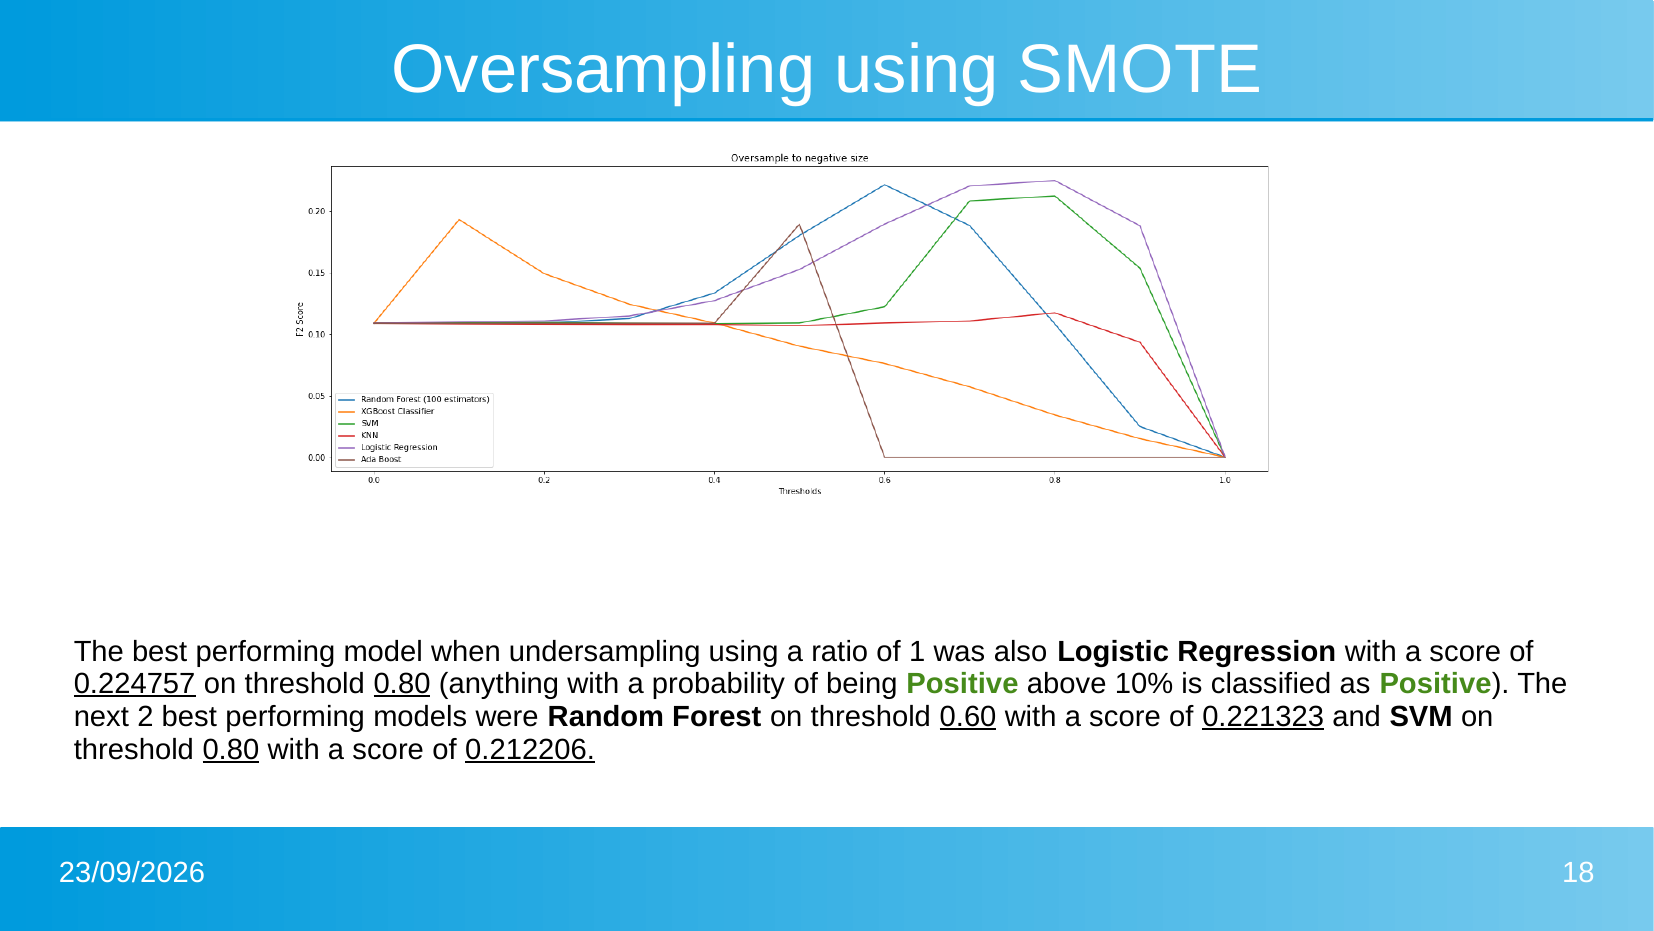

# Oversampling using SMOTE
The best performing model when undersampling using a ratio of 1 was also Logistic Regression with a score of 0.224757 on threshold 0.80 (anything with a probability of being Positive above 10% is classified as Positive). The next 2 best performing models were Random Forest on threshold 0.60 with a score of 0.221323 and SVM on threshold 0.80 with a score of 0.212206.
18